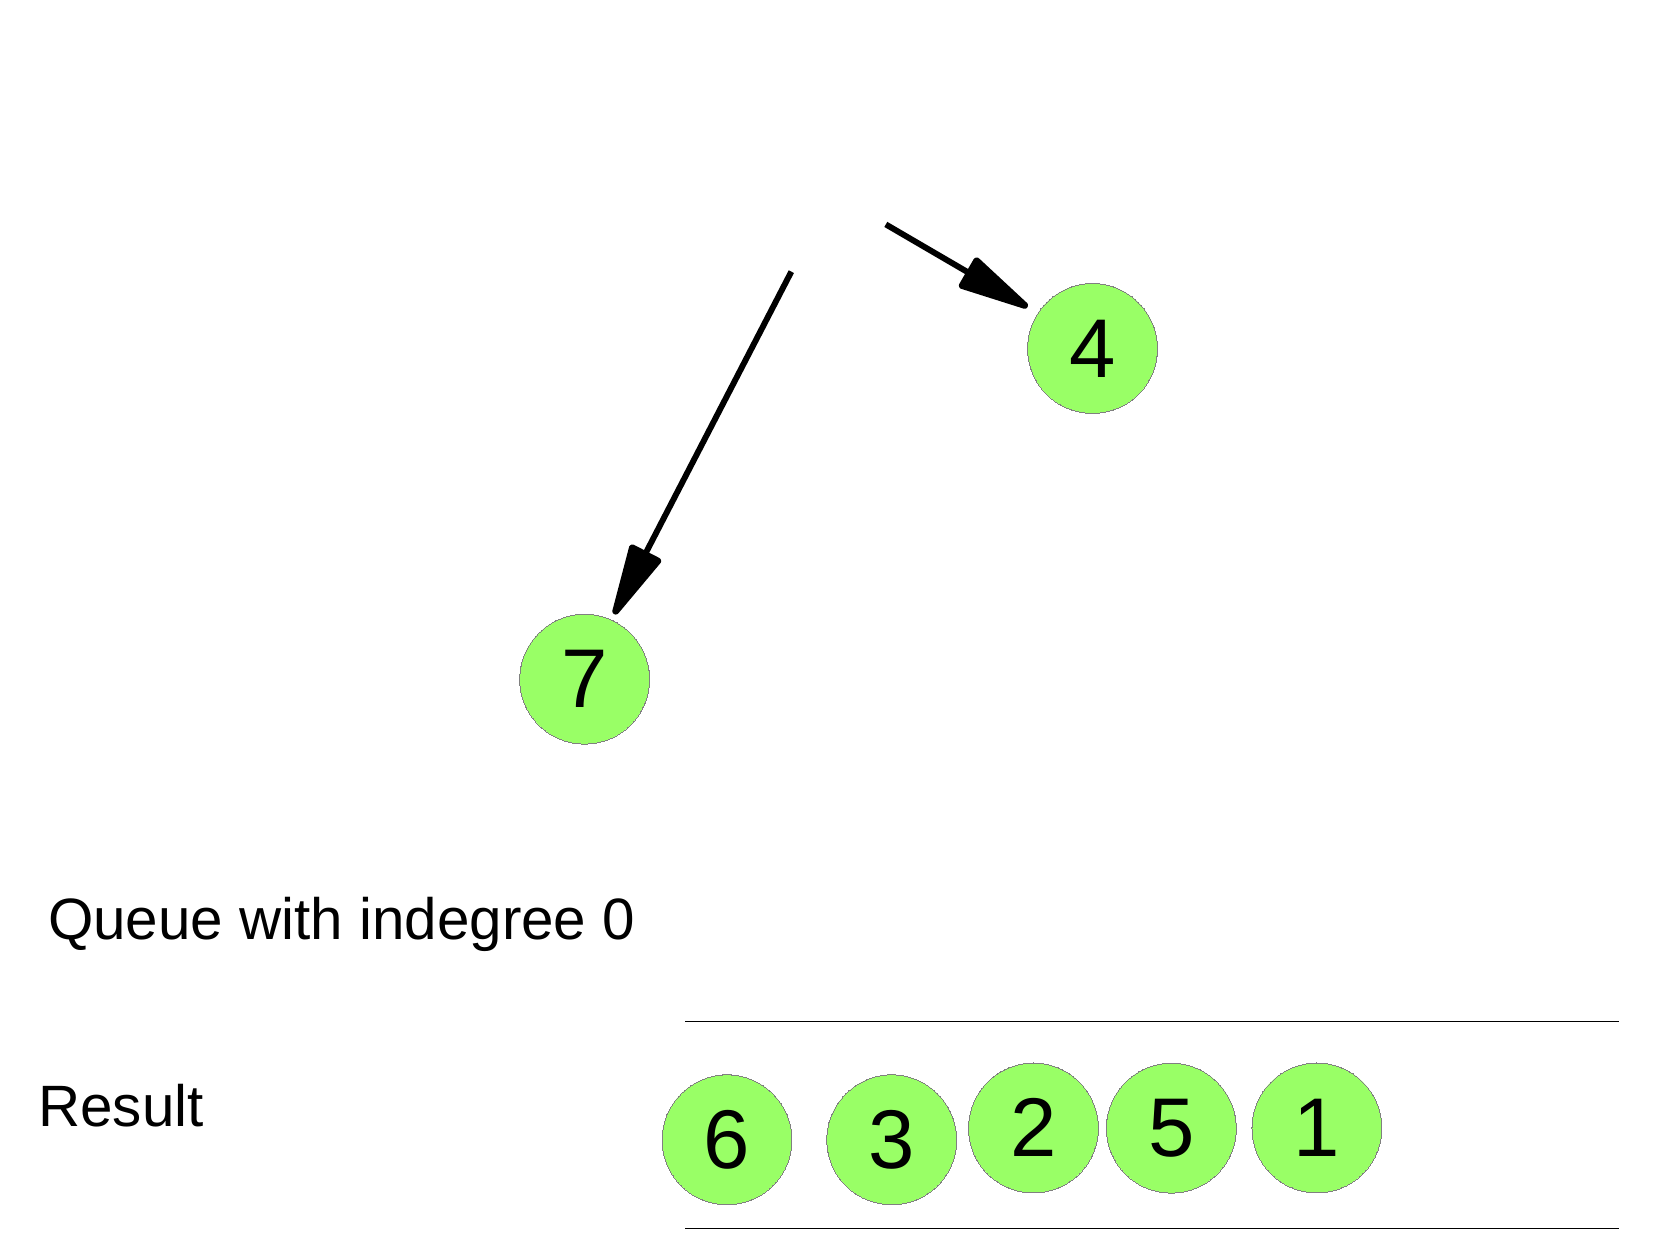

4
7
Queue with indegree 0
2
1
5
Result
6
3